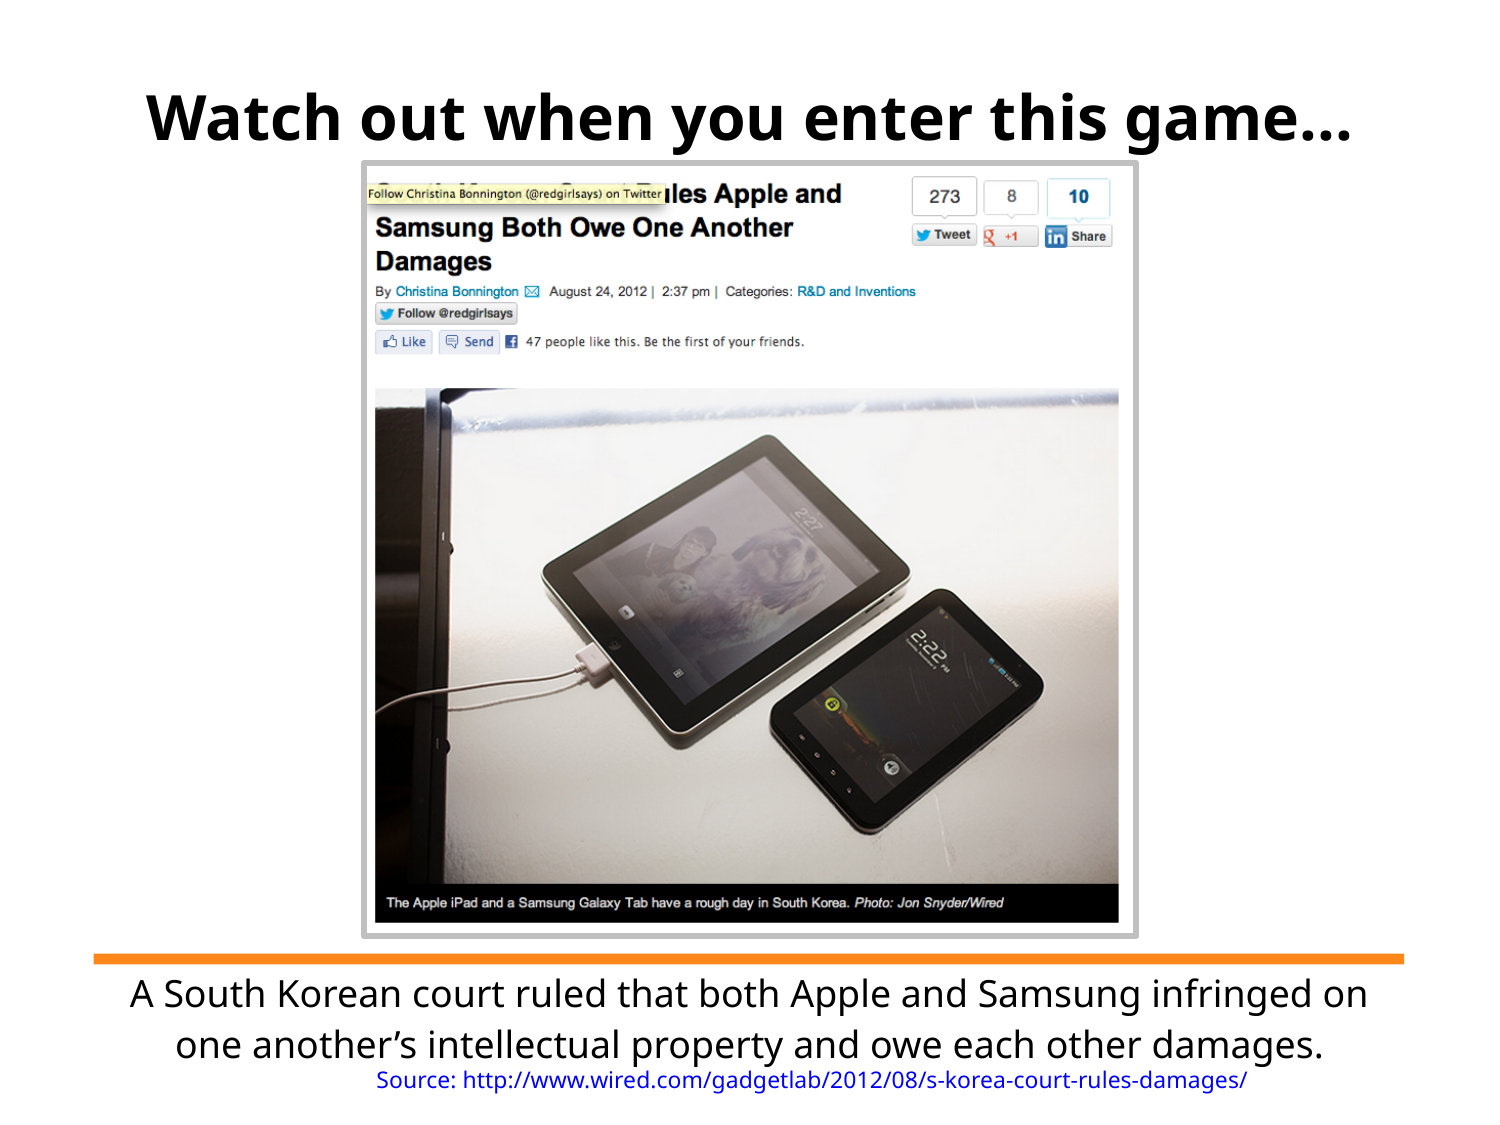

# Watch out when you enter this game...
A South Korean court ruled that both Apple and Samsung infringed on one another’s intellectual property and owe each other damages.
Source: http://www.wired.com/gadgetlab/2012/08/s-korea-court-rules-damages/